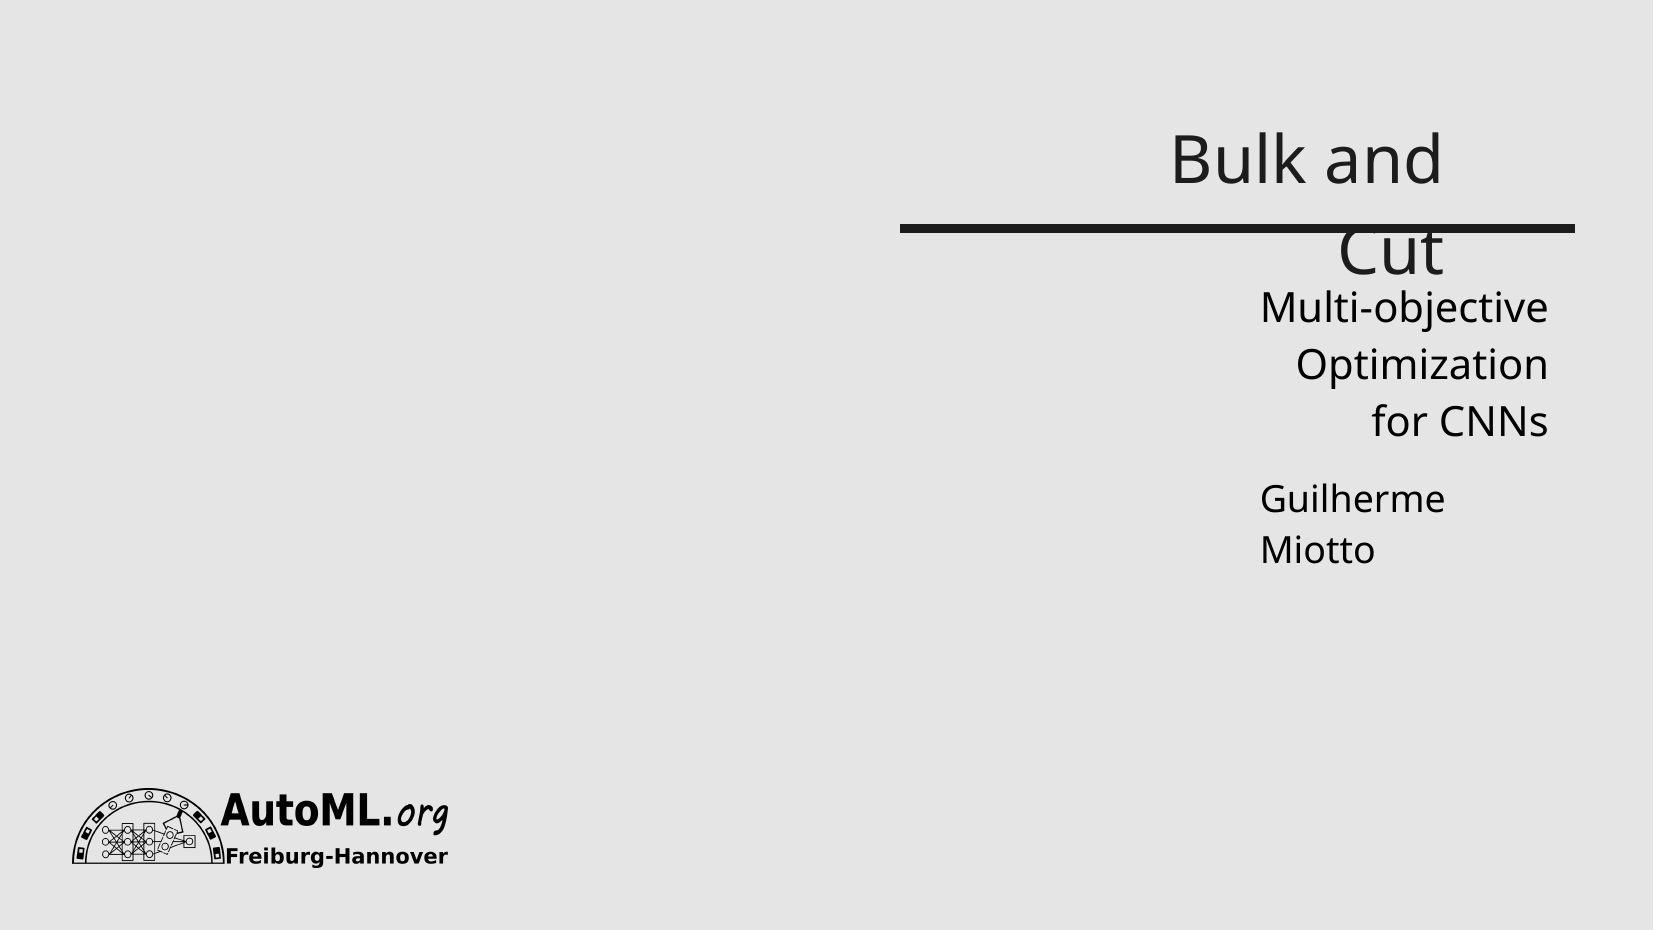

Bulk and Cut
Multi-objective
 Optimization
 for CNNs
Guilherme Miotto